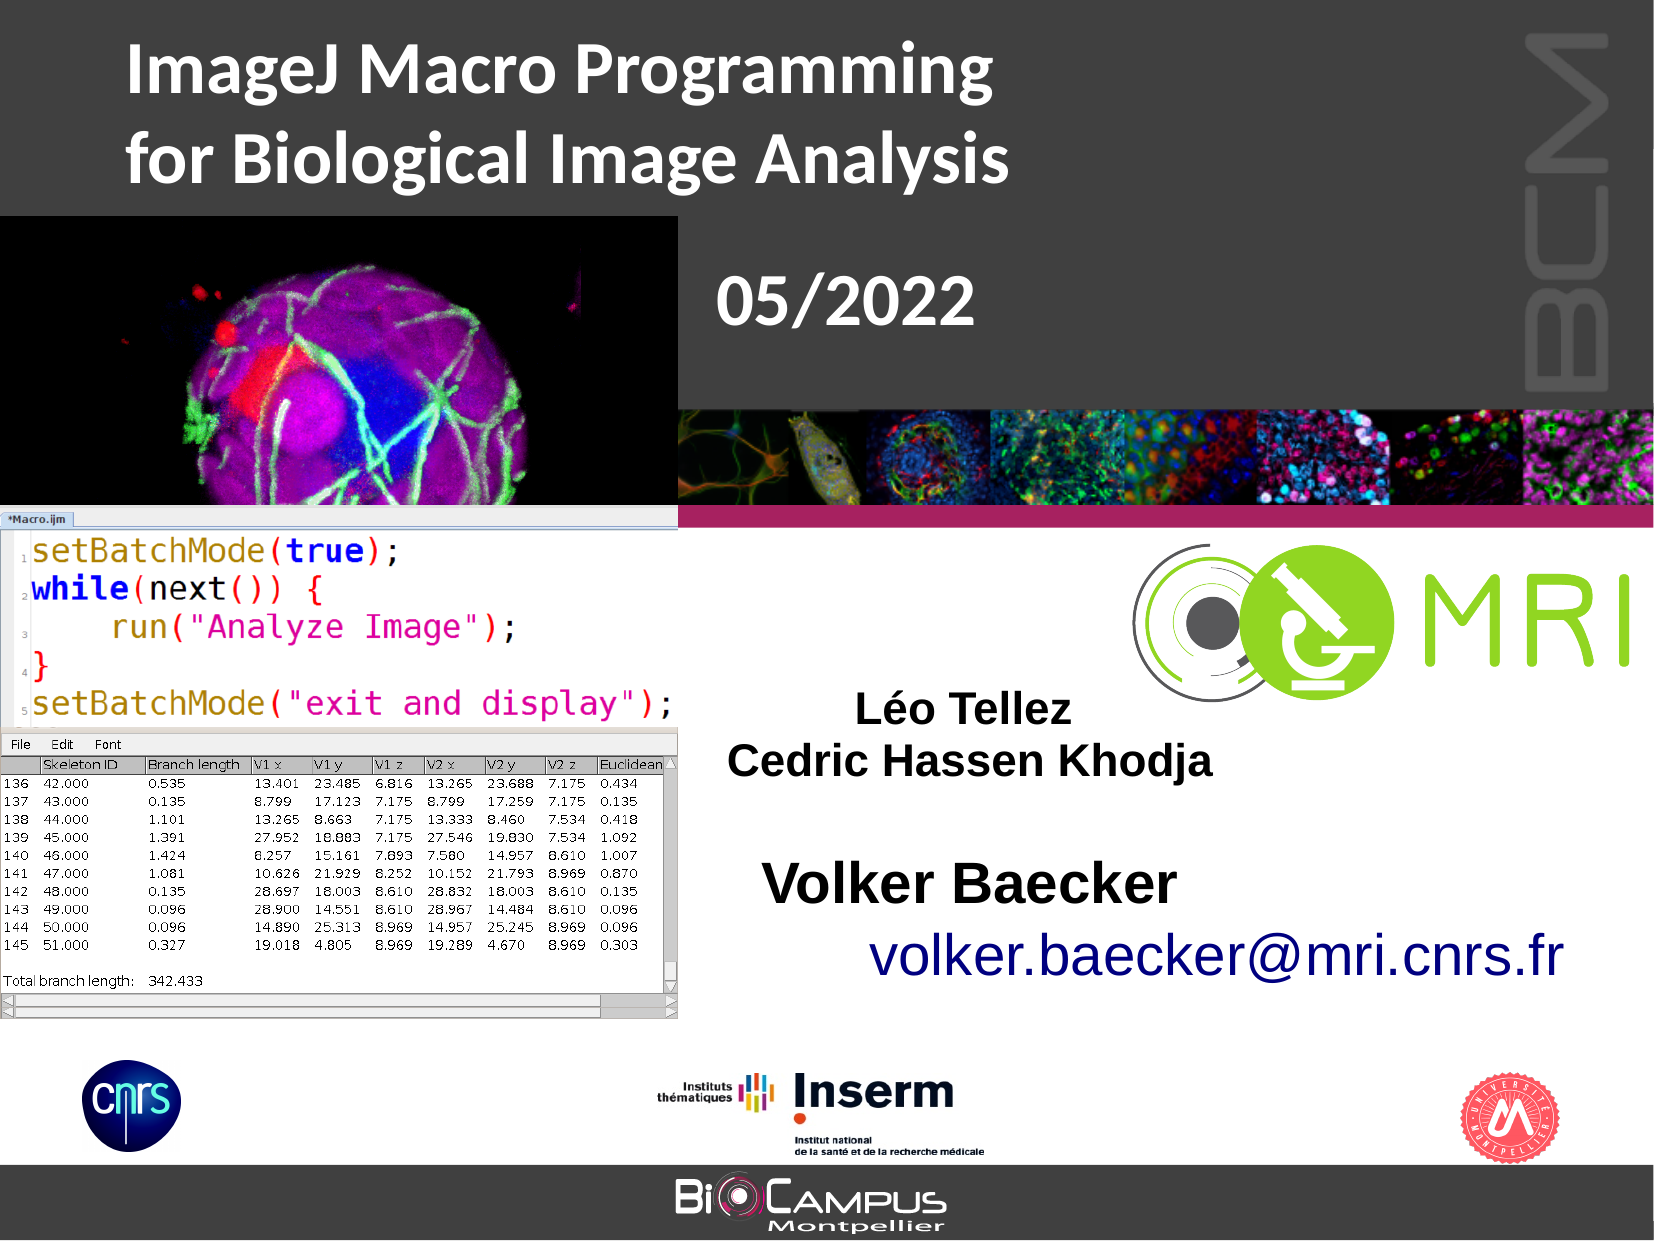

ImageJ Macro Programming
for Biological Image Analysis
								05/2022
Léo Tellez
Cedric Hassen Khodja
Volker Baecker
volker.baecker@mri.cnrs.fr